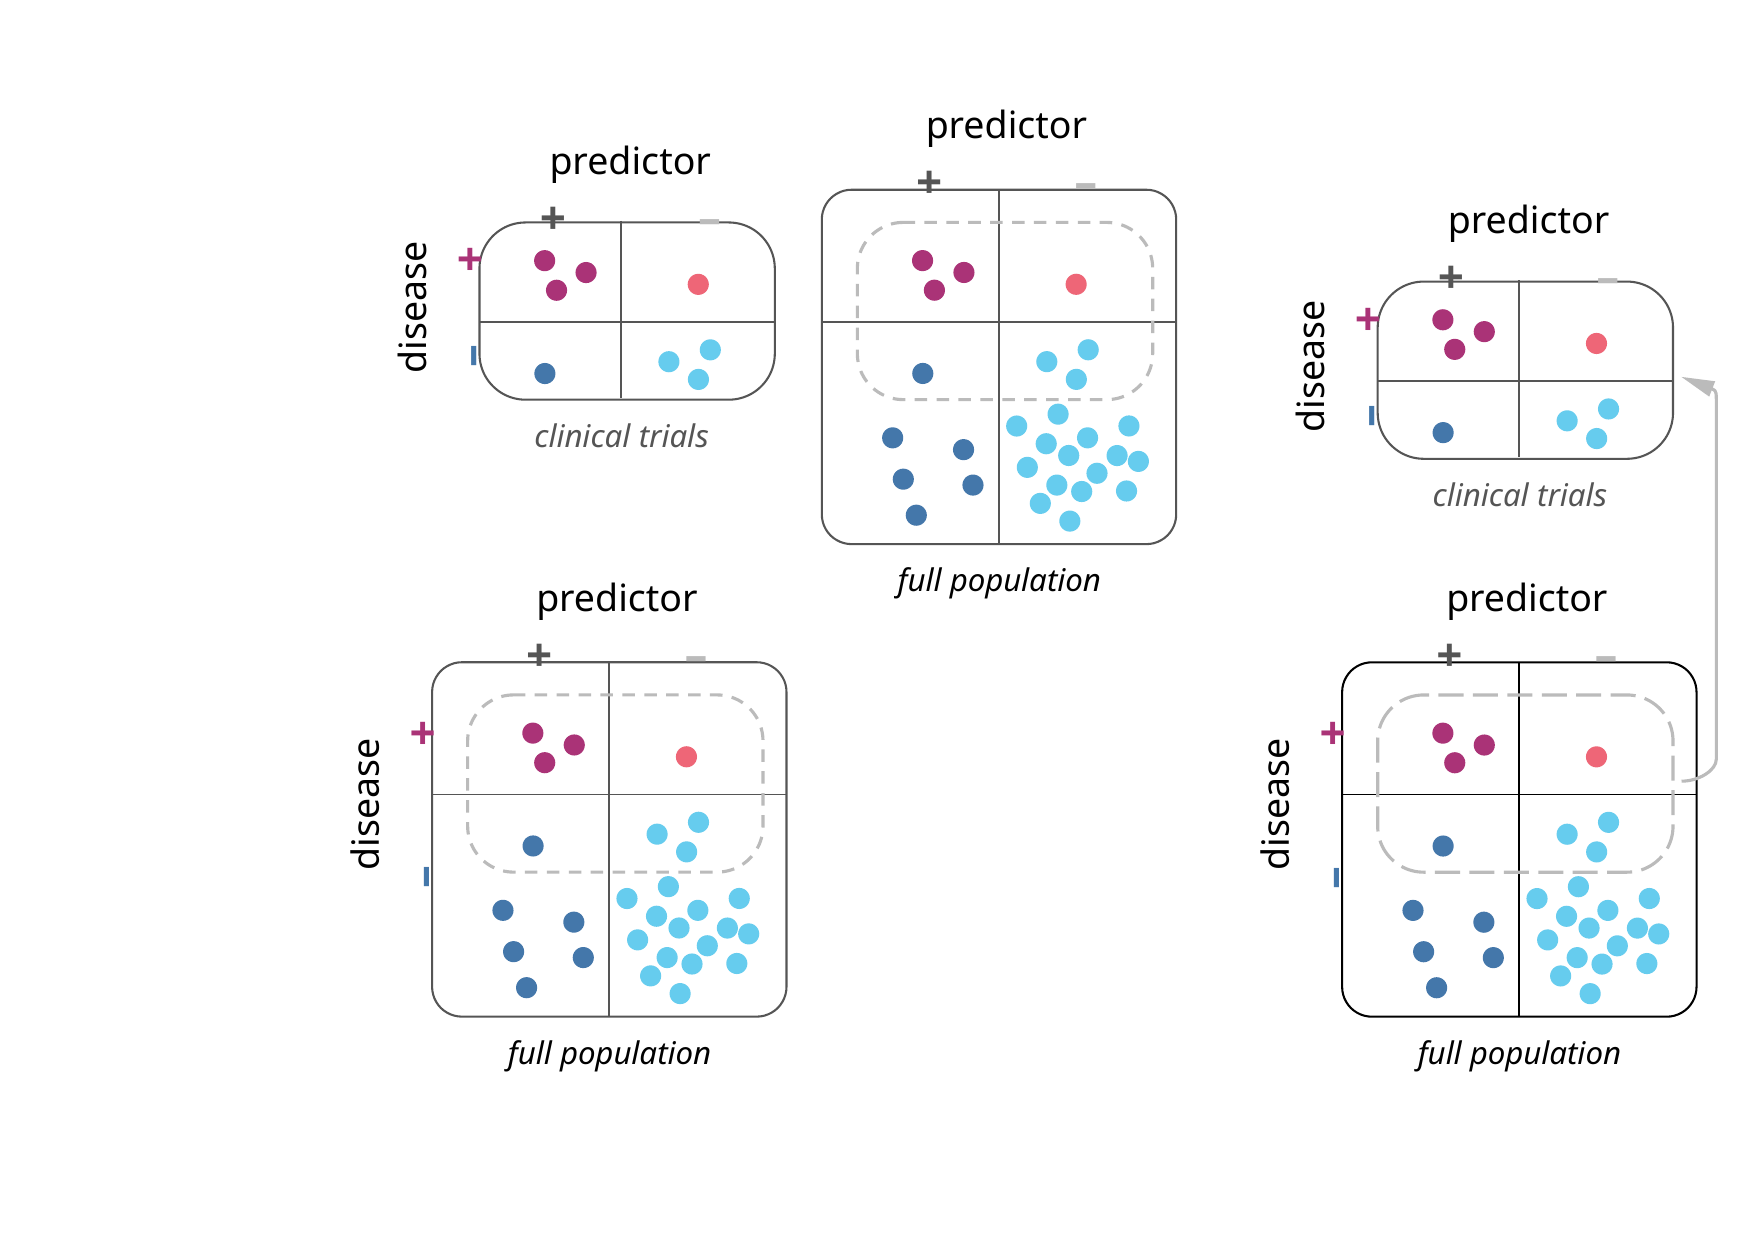

predictor
+           –
predictor
+           –
predictor
+           –
disease
–      +
disease
–      +
clinical trials
clinical trials
full population
predictor
+           –
predictor
+           –
disease
–          +
disease
–          +
full population
full population